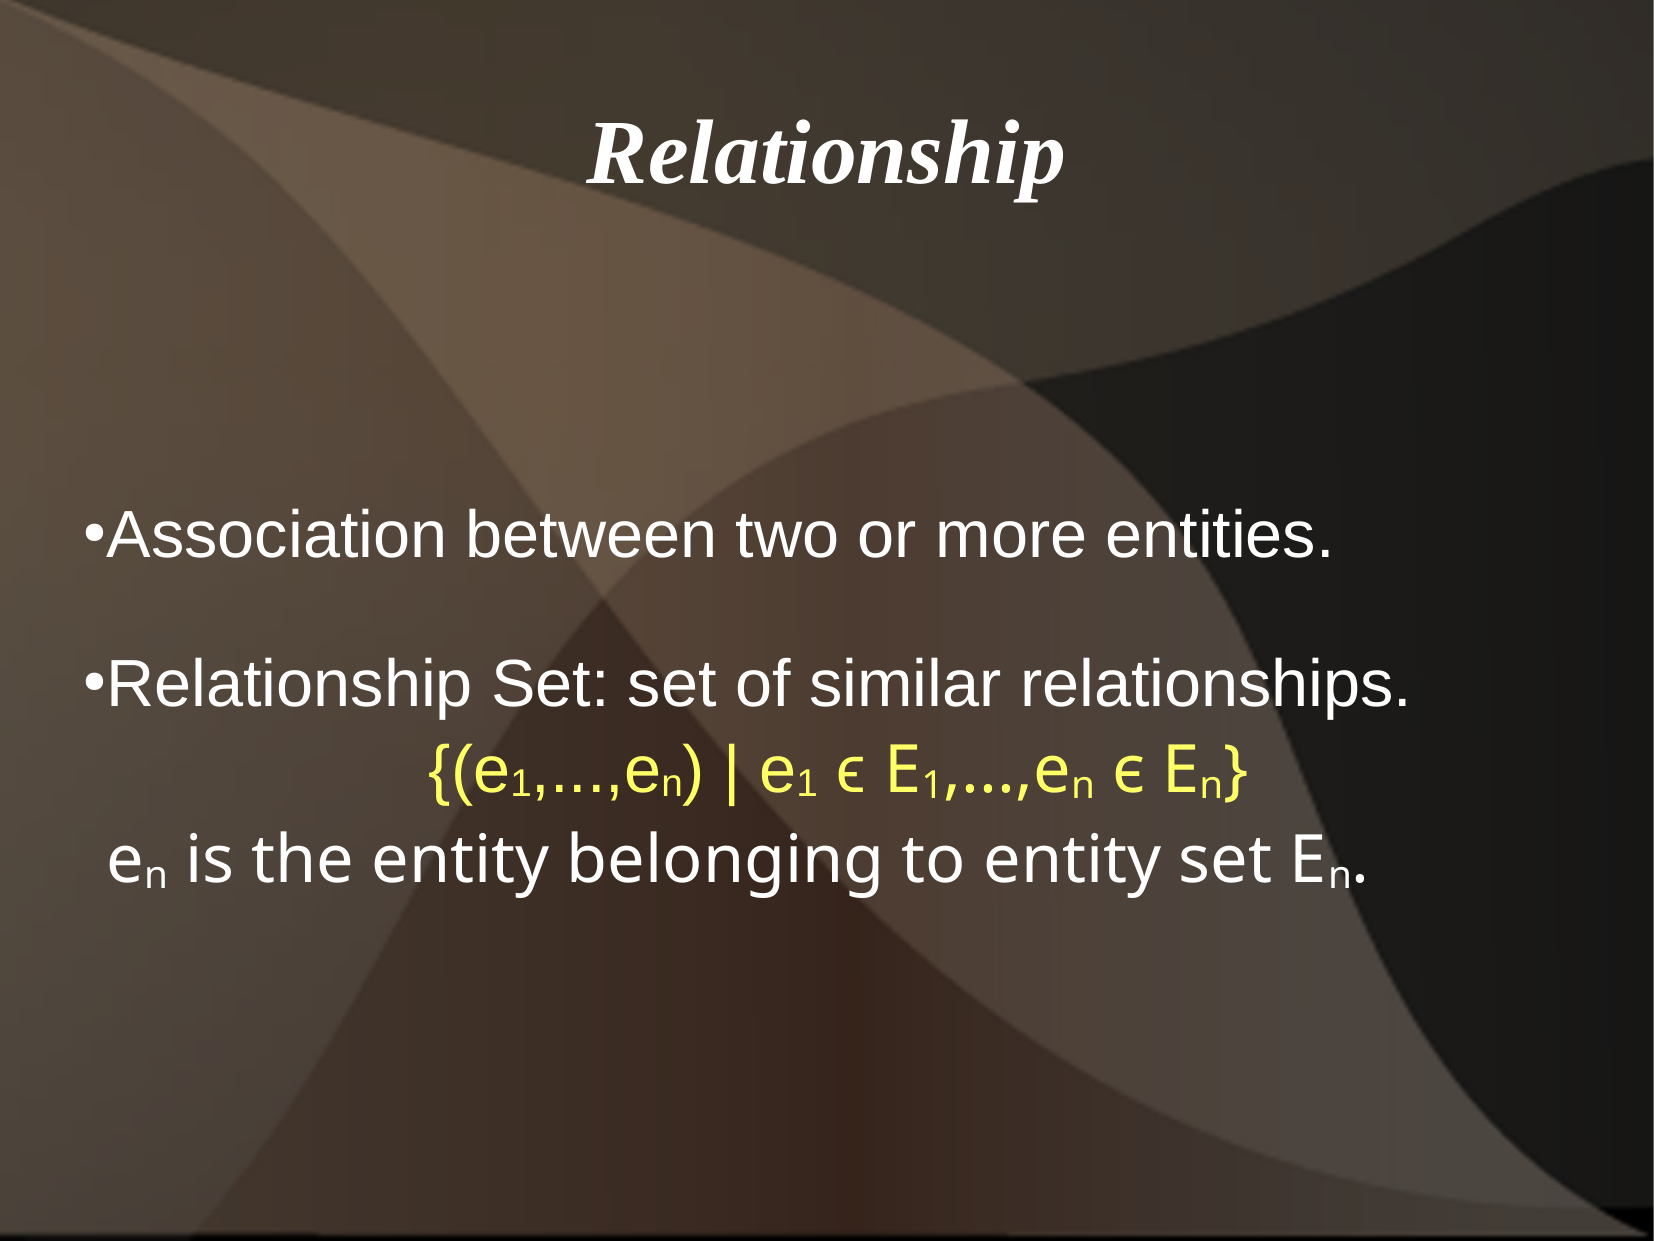

# Relationship
Association between two or more entities.
Relationship Set: set of similar relationships.
{(e1,...,en) | e1 ϵ E1,...,en ϵ En}
en is the entity belonging to entity set En.